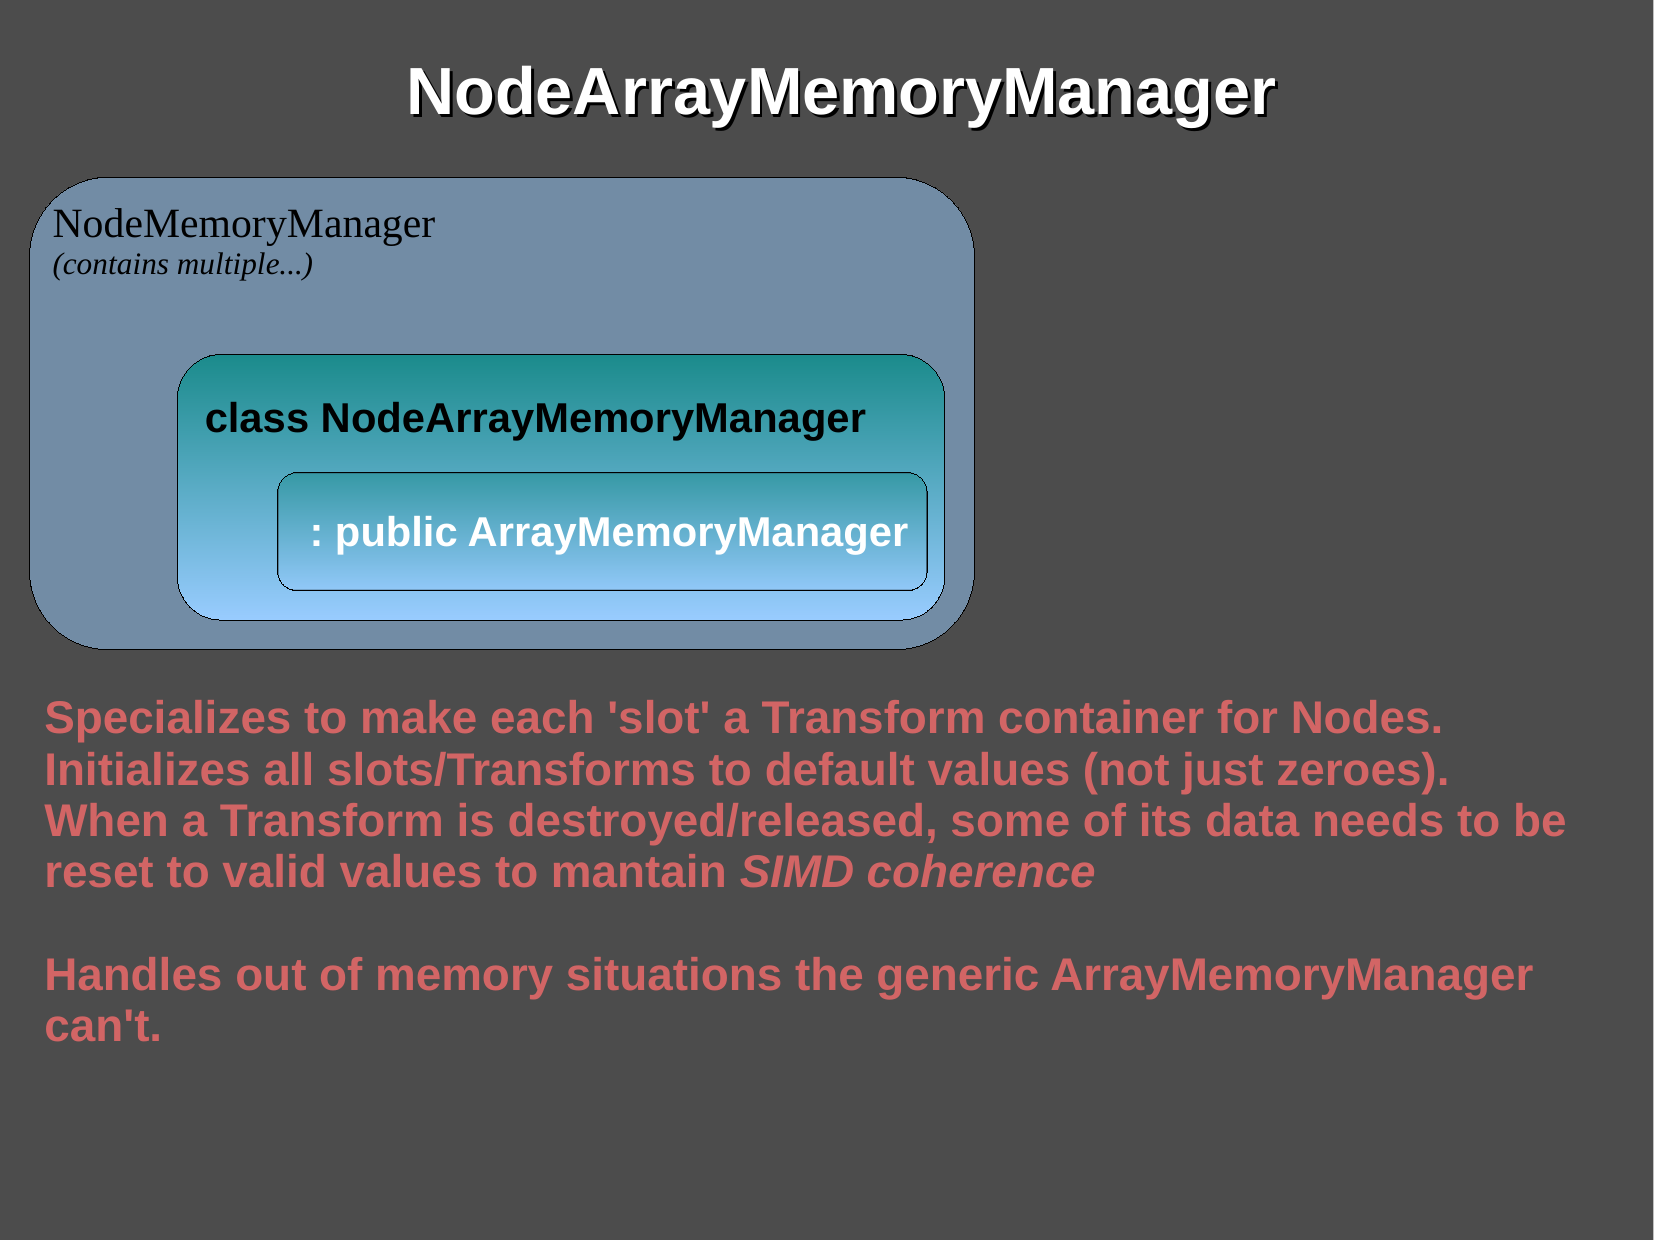

NodeArrayMemoryManager
NodeMemoryManager
(contains multiple...)
class NodeArrayMemoryManager
 : public ArrayMemoryManager
Specializes to make each 'slot' a Transform container for Nodes.
Initializes all slots/Transforms to default values (not just zeroes).
When a Transform is destroyed/released, some of its data needs to be reset to valid values to mantain SIMD coherence
Handles out of memory situations the generic ArrayMemoryManager can't.